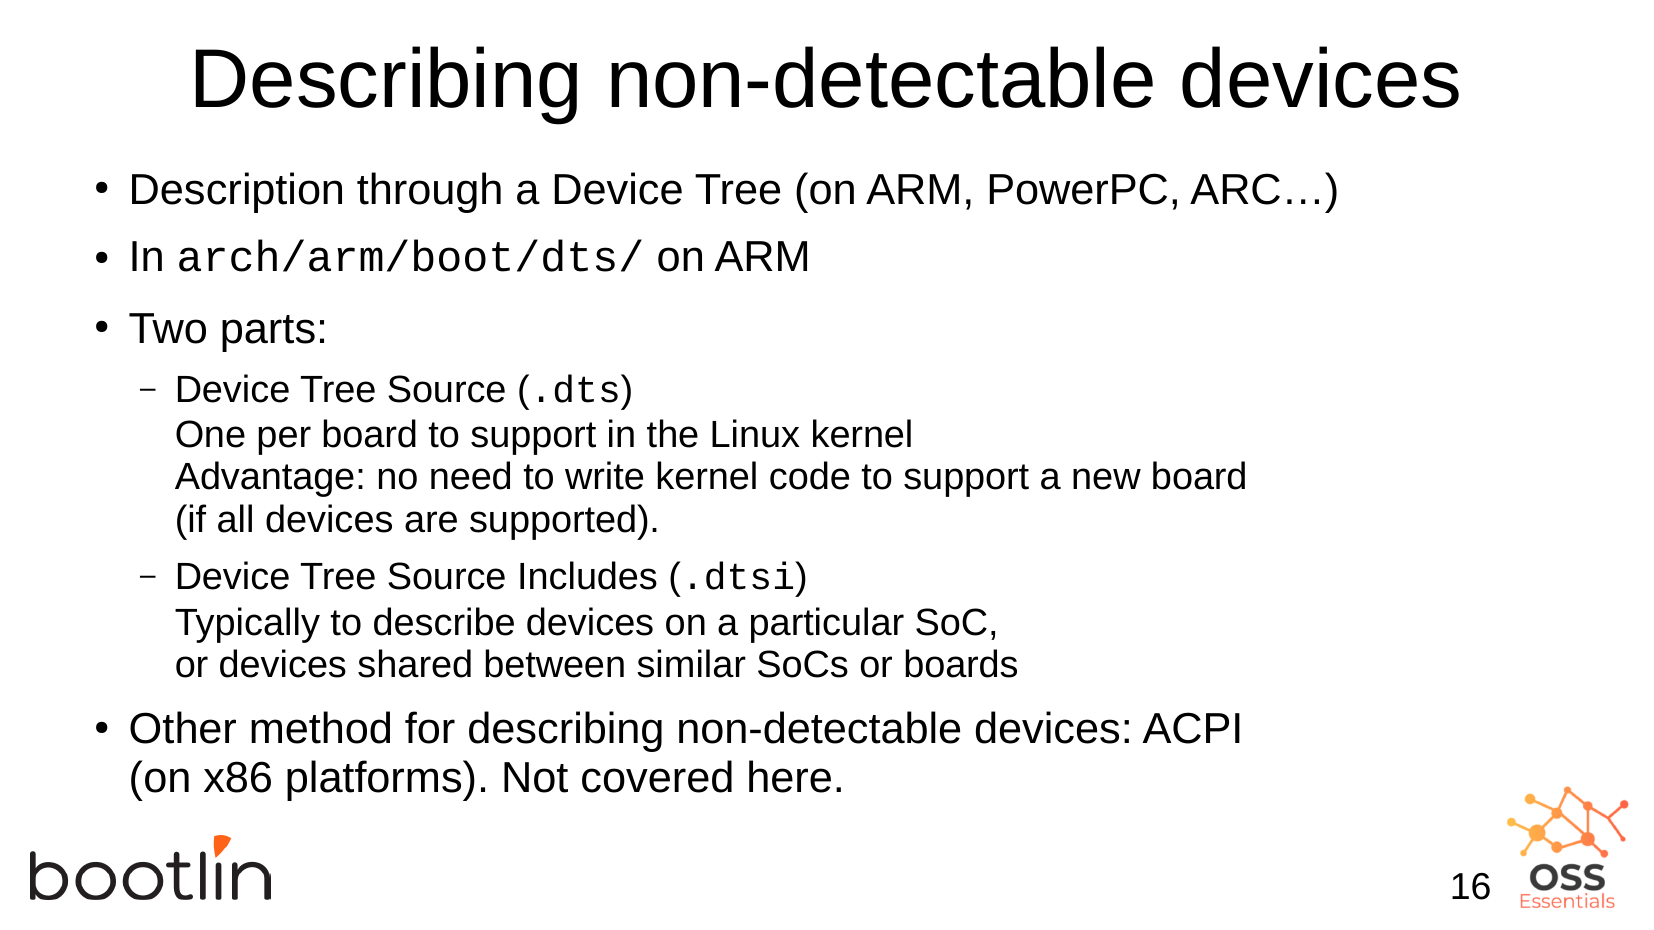

# Describing non-detectable devices
Description through a Device Tree (on ARM, PowerPC, ARC…)
In arch/arm/boot/dts/ on ARM
Two parts:
Device Tree Source (.dts)
One per board to support in the Linux kernel
Advantage: no need to write kernel code to support a new board
(if all devices are supported).
Device Tree Source Includes (.dtsi)
Typically to describe devices on a particular SoC,
or devices shared between similar SoCs or boards
Other method for describing non-detectable devices: ACPI
(on x86 platforms). Not covered here.